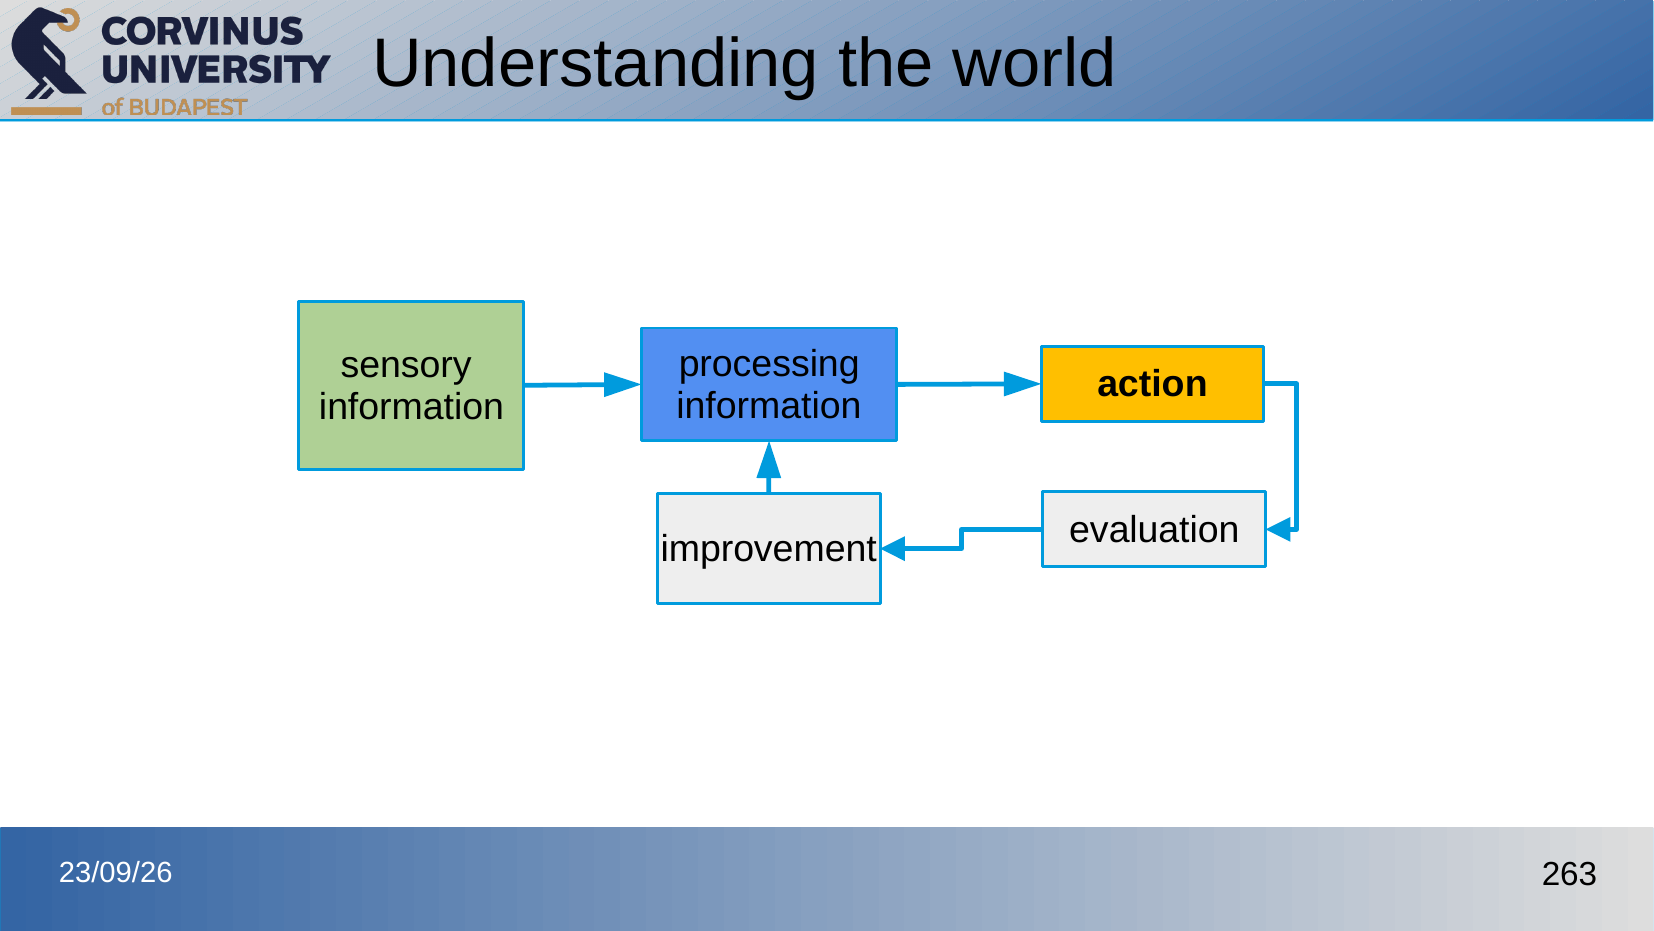

# Understanding the world
sensory
information
processing
information
action
evaluation
improvement